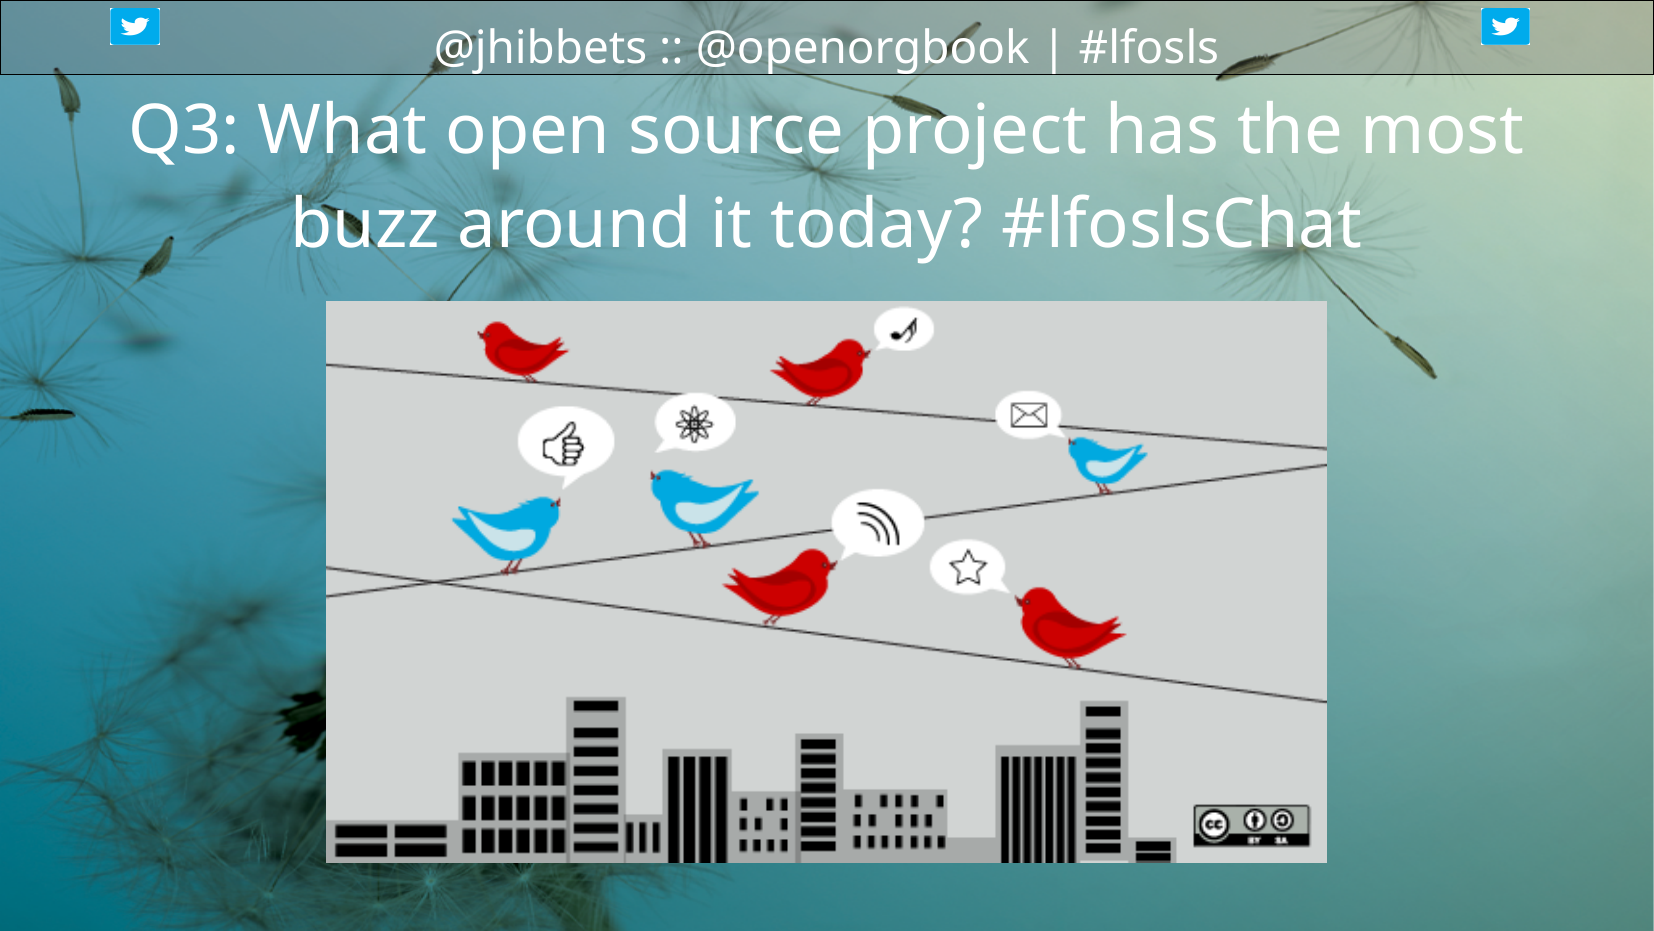

# Q3: What open source project has the most buzz around it today? #lfoslsChat